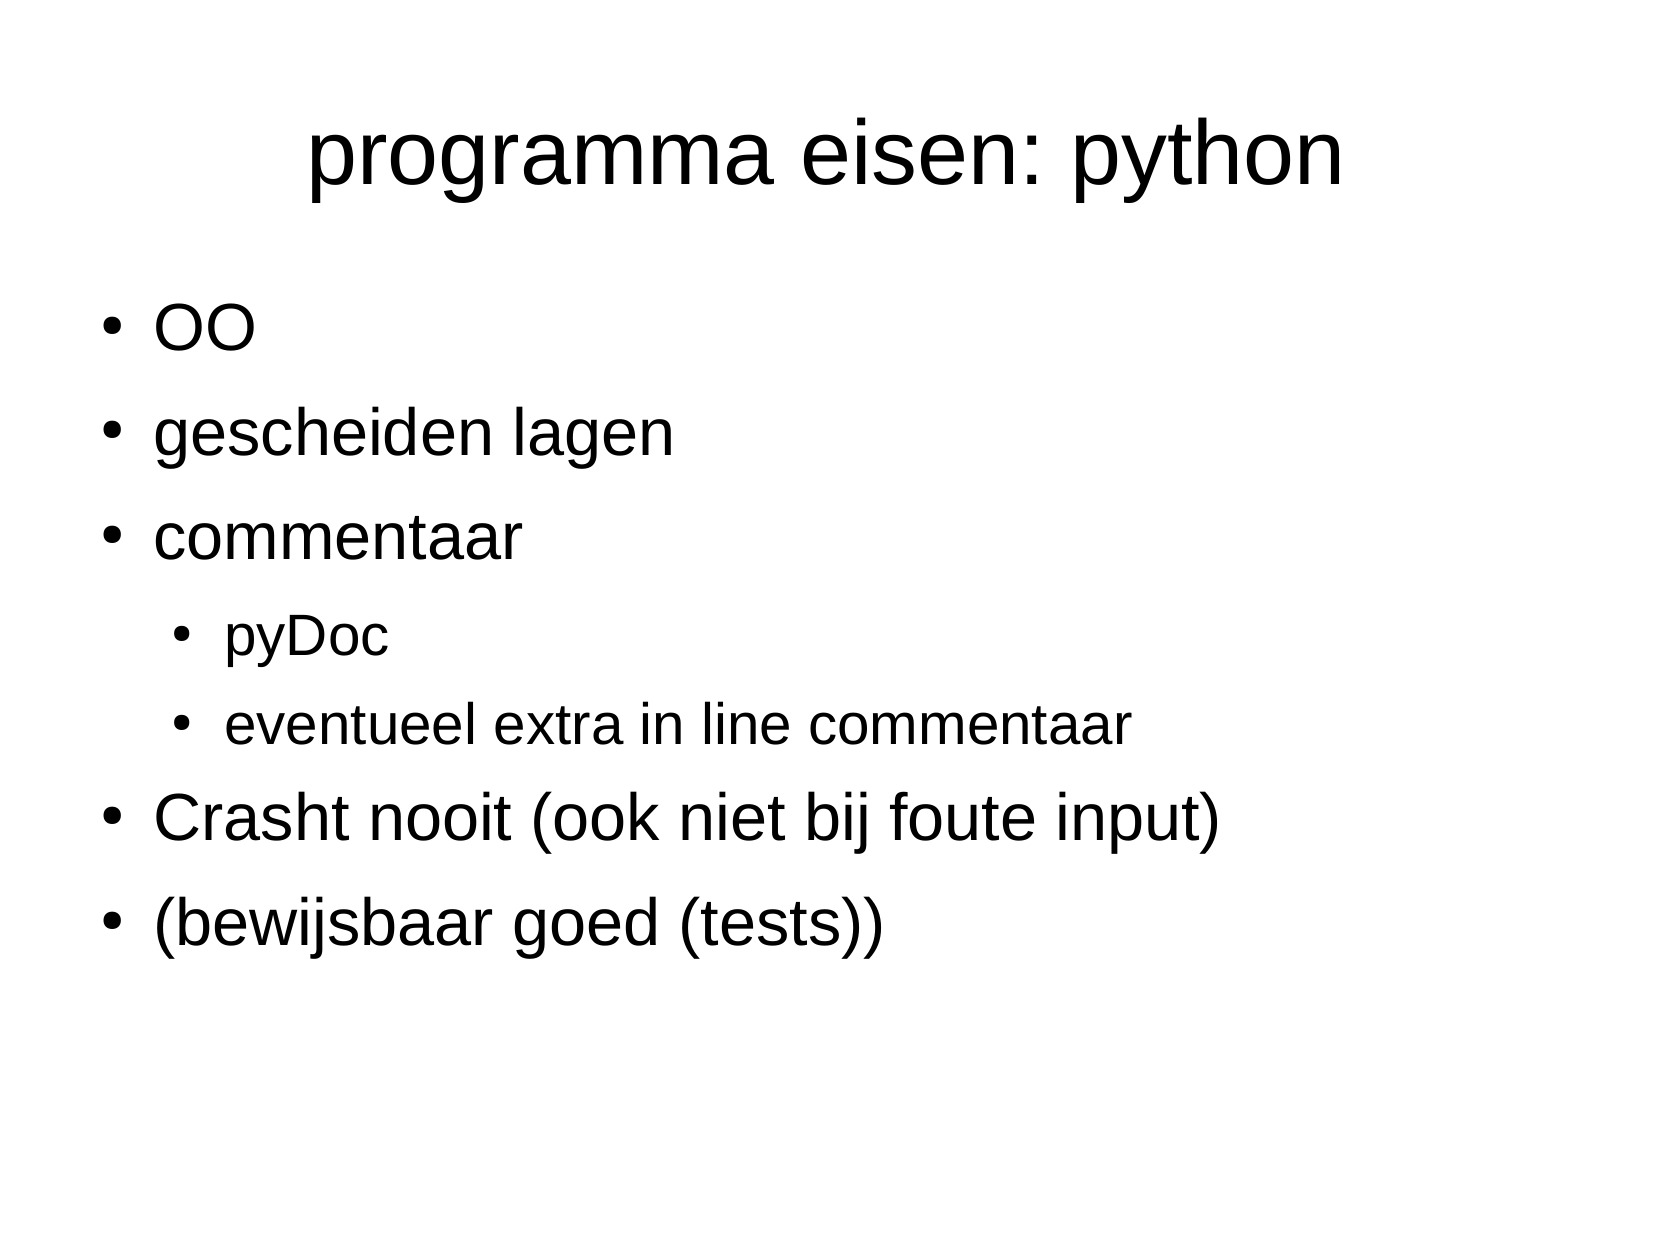

# programma eisen: python
OO
gescheiden lagen
commentaar
pyDoc
eventueel extra in line commentaar
Crasht nooit (ook niet bij foute input)
(bewijsbaar goed (tests))